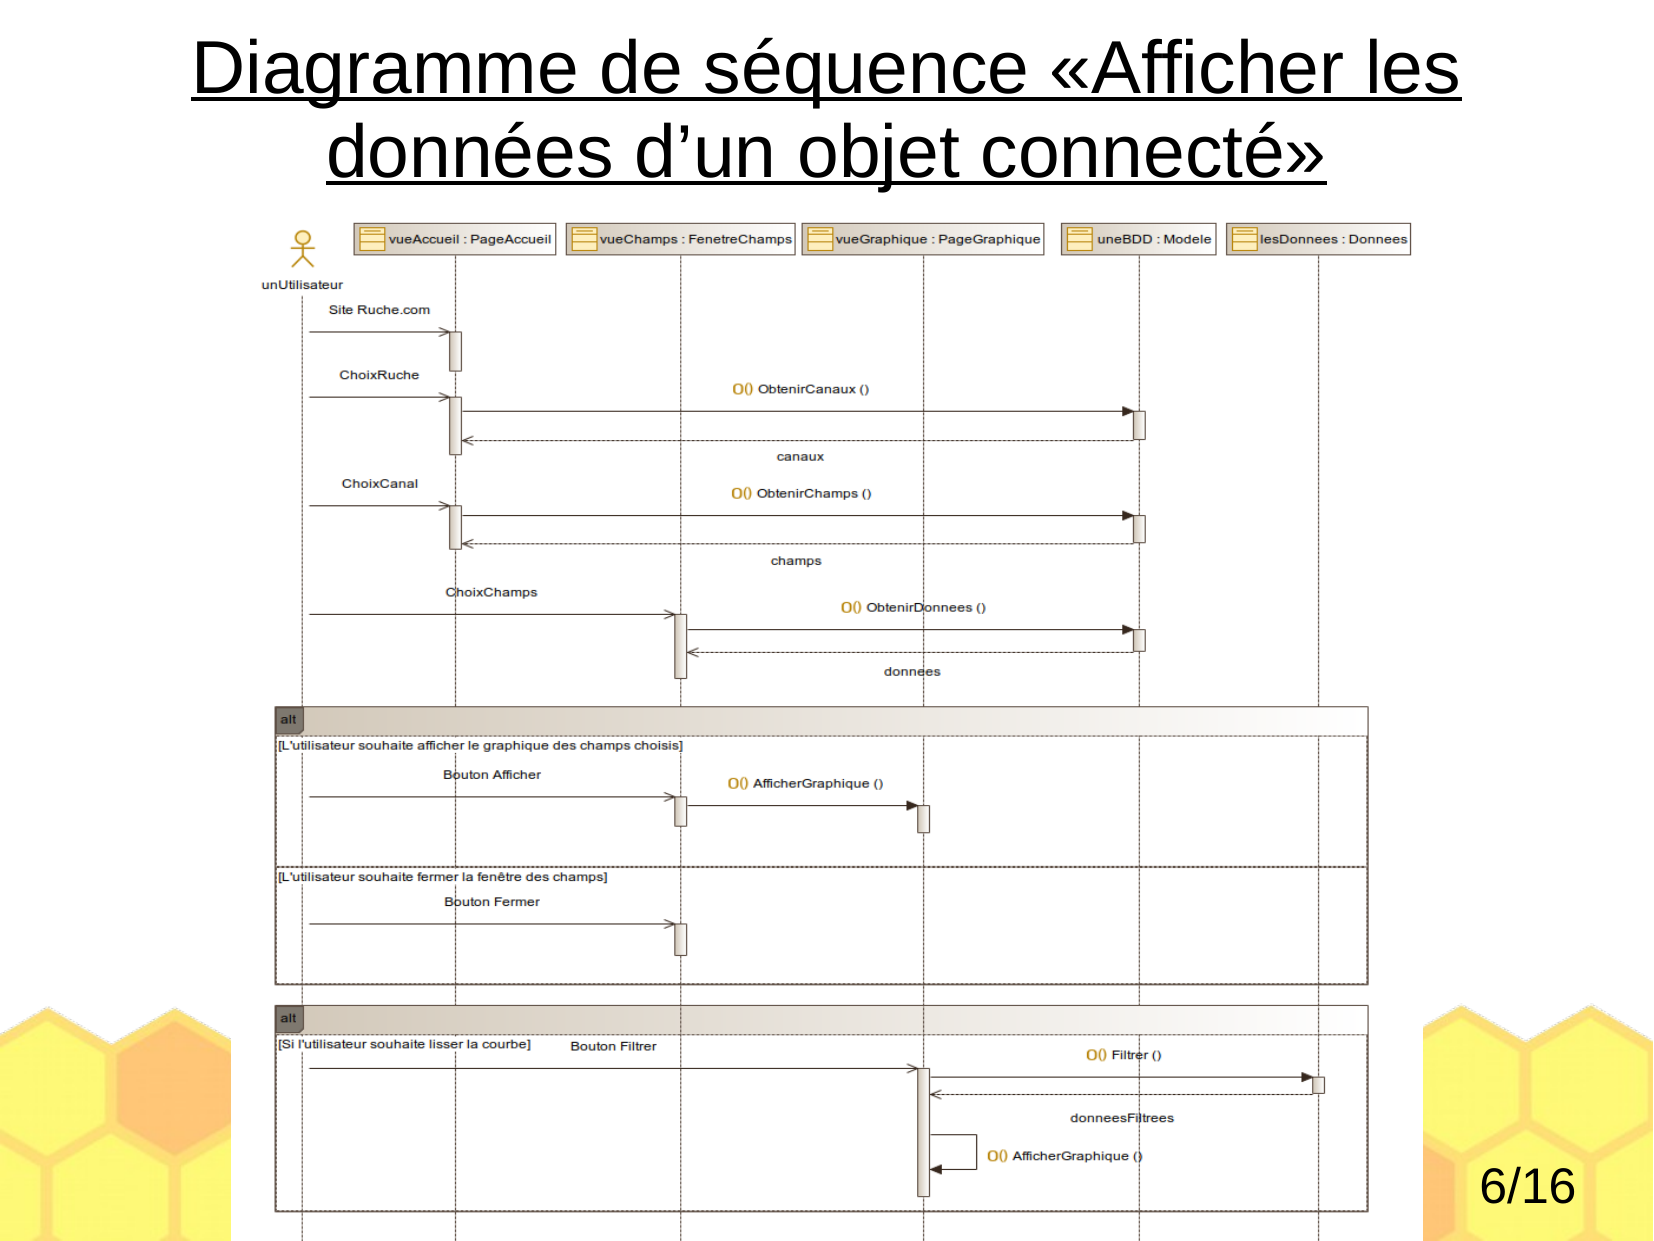

# Diagramme de séquence «Afficher les données d’un objet connecté»